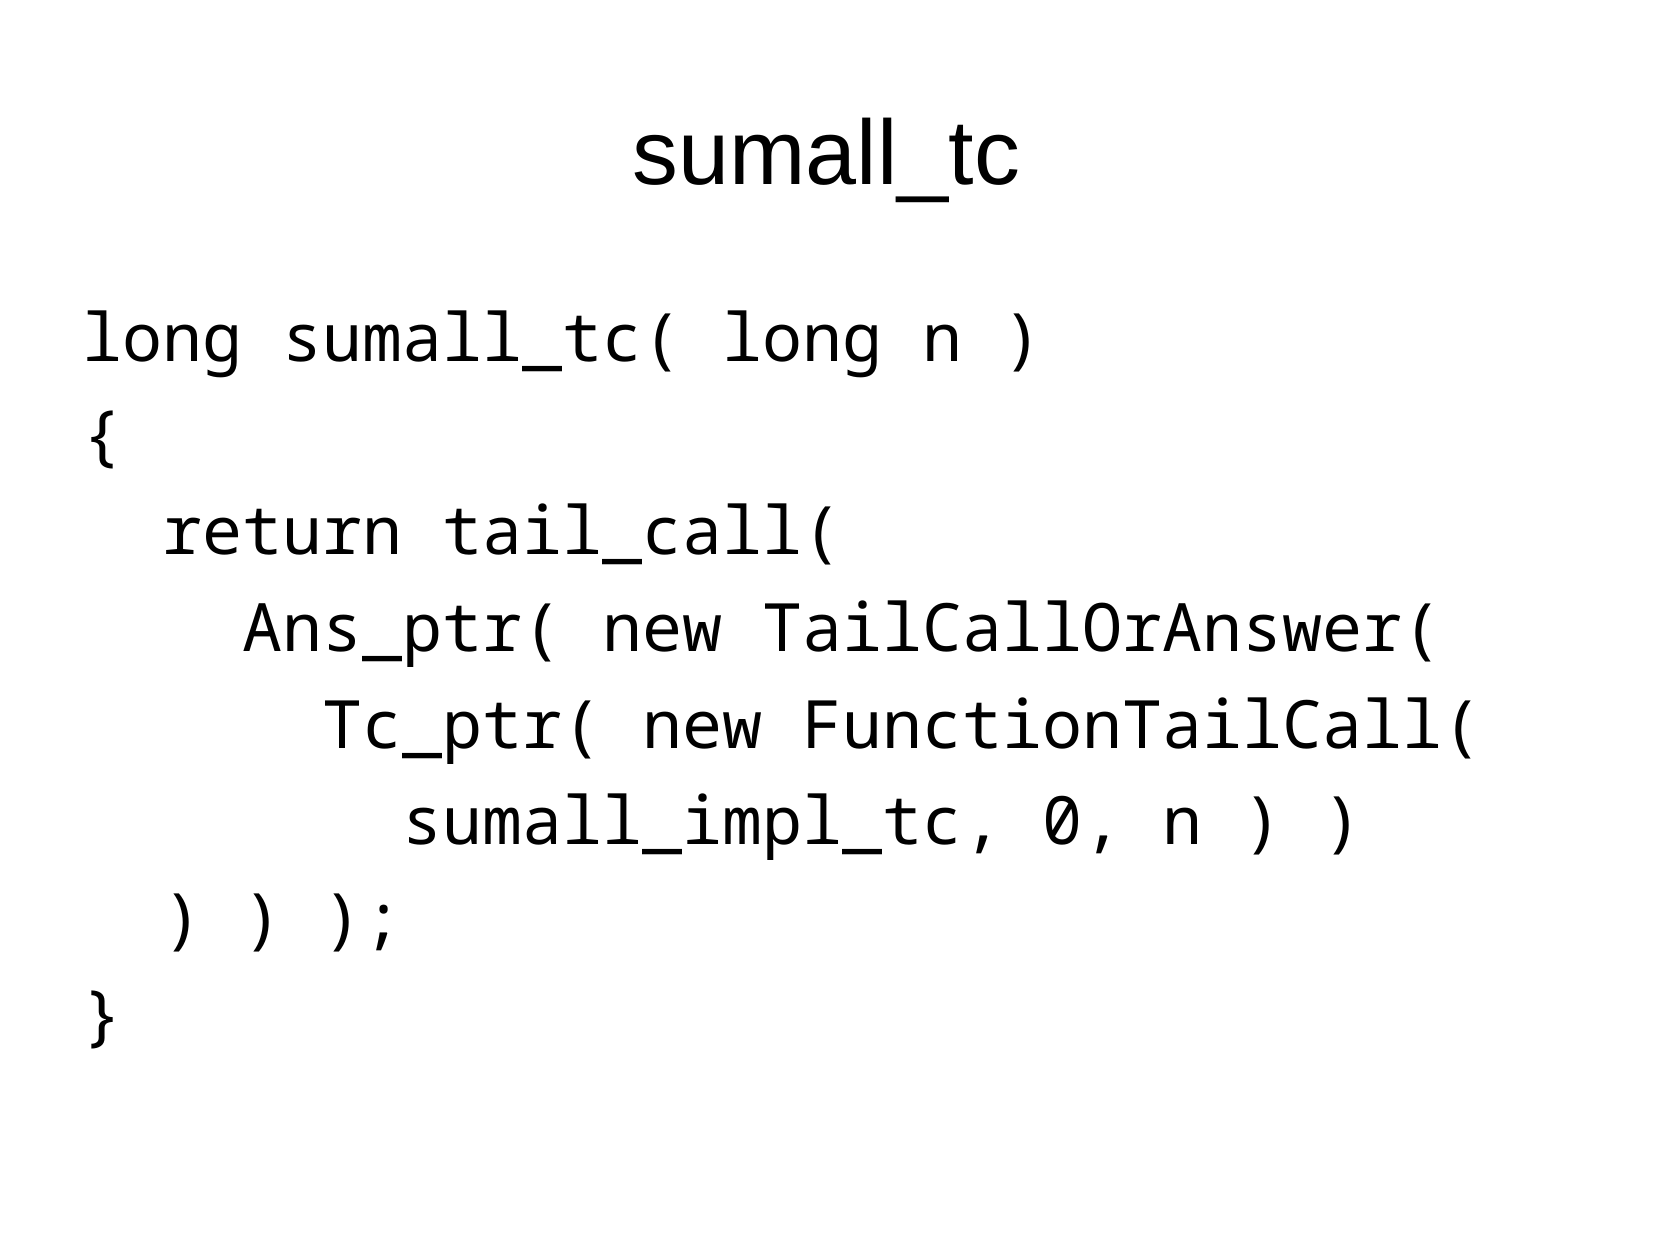

# sumall_tc
long sumall_tc( long n )
{
 return tail_call(
 Ans_ptr( new TailCallOrAnswer(
 Tc_ptr( new FunctionTailCall(
 sumall_impl_tc, 0, n ) )
 ) ) );
}